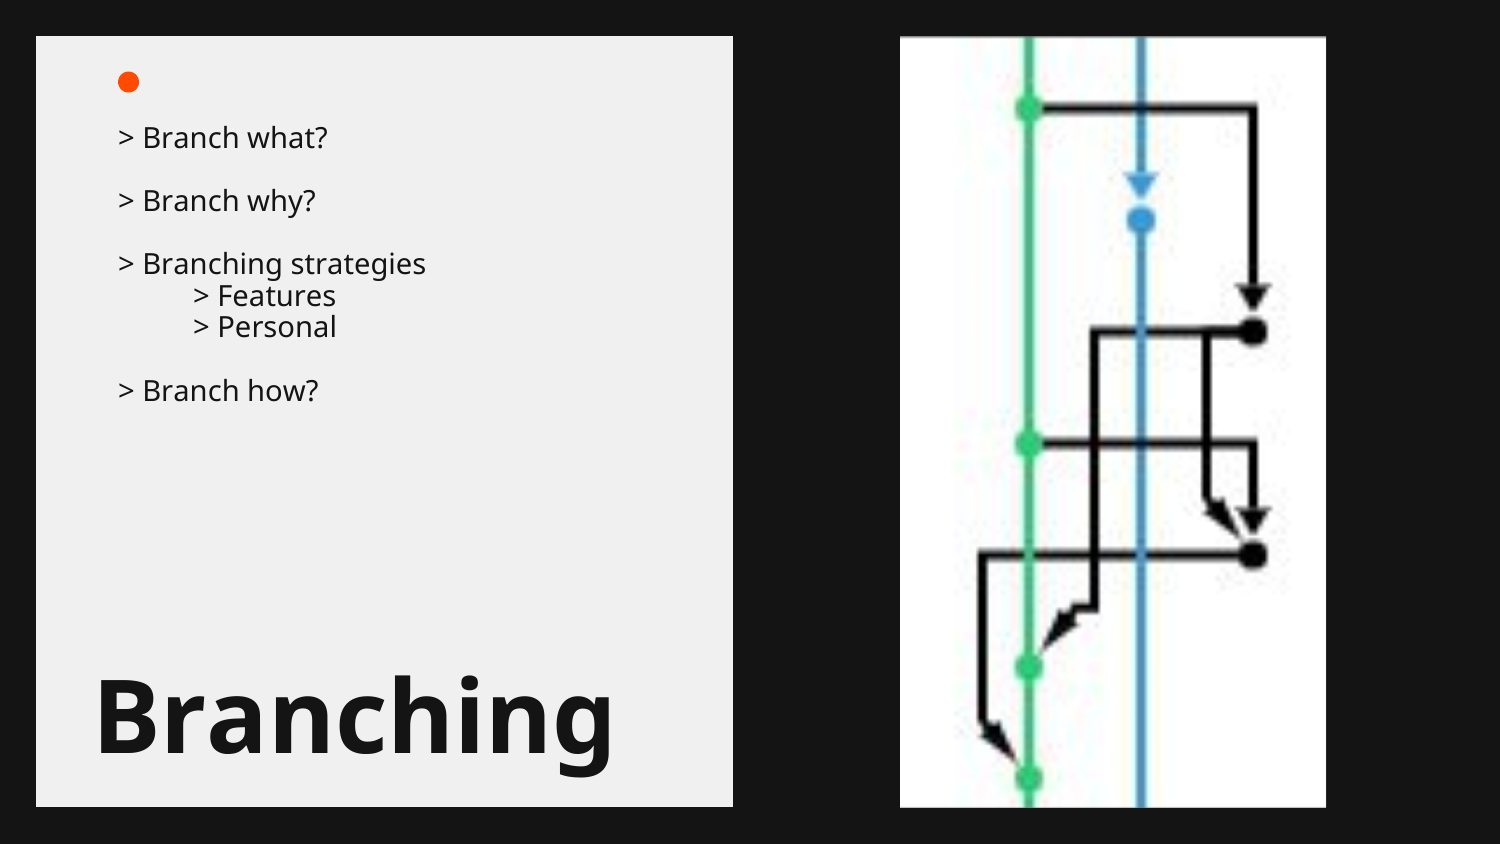

> Branch what?
> Branch why?
> Branching strategies
	> Features
	> Personal
> Branch how?
# Branching